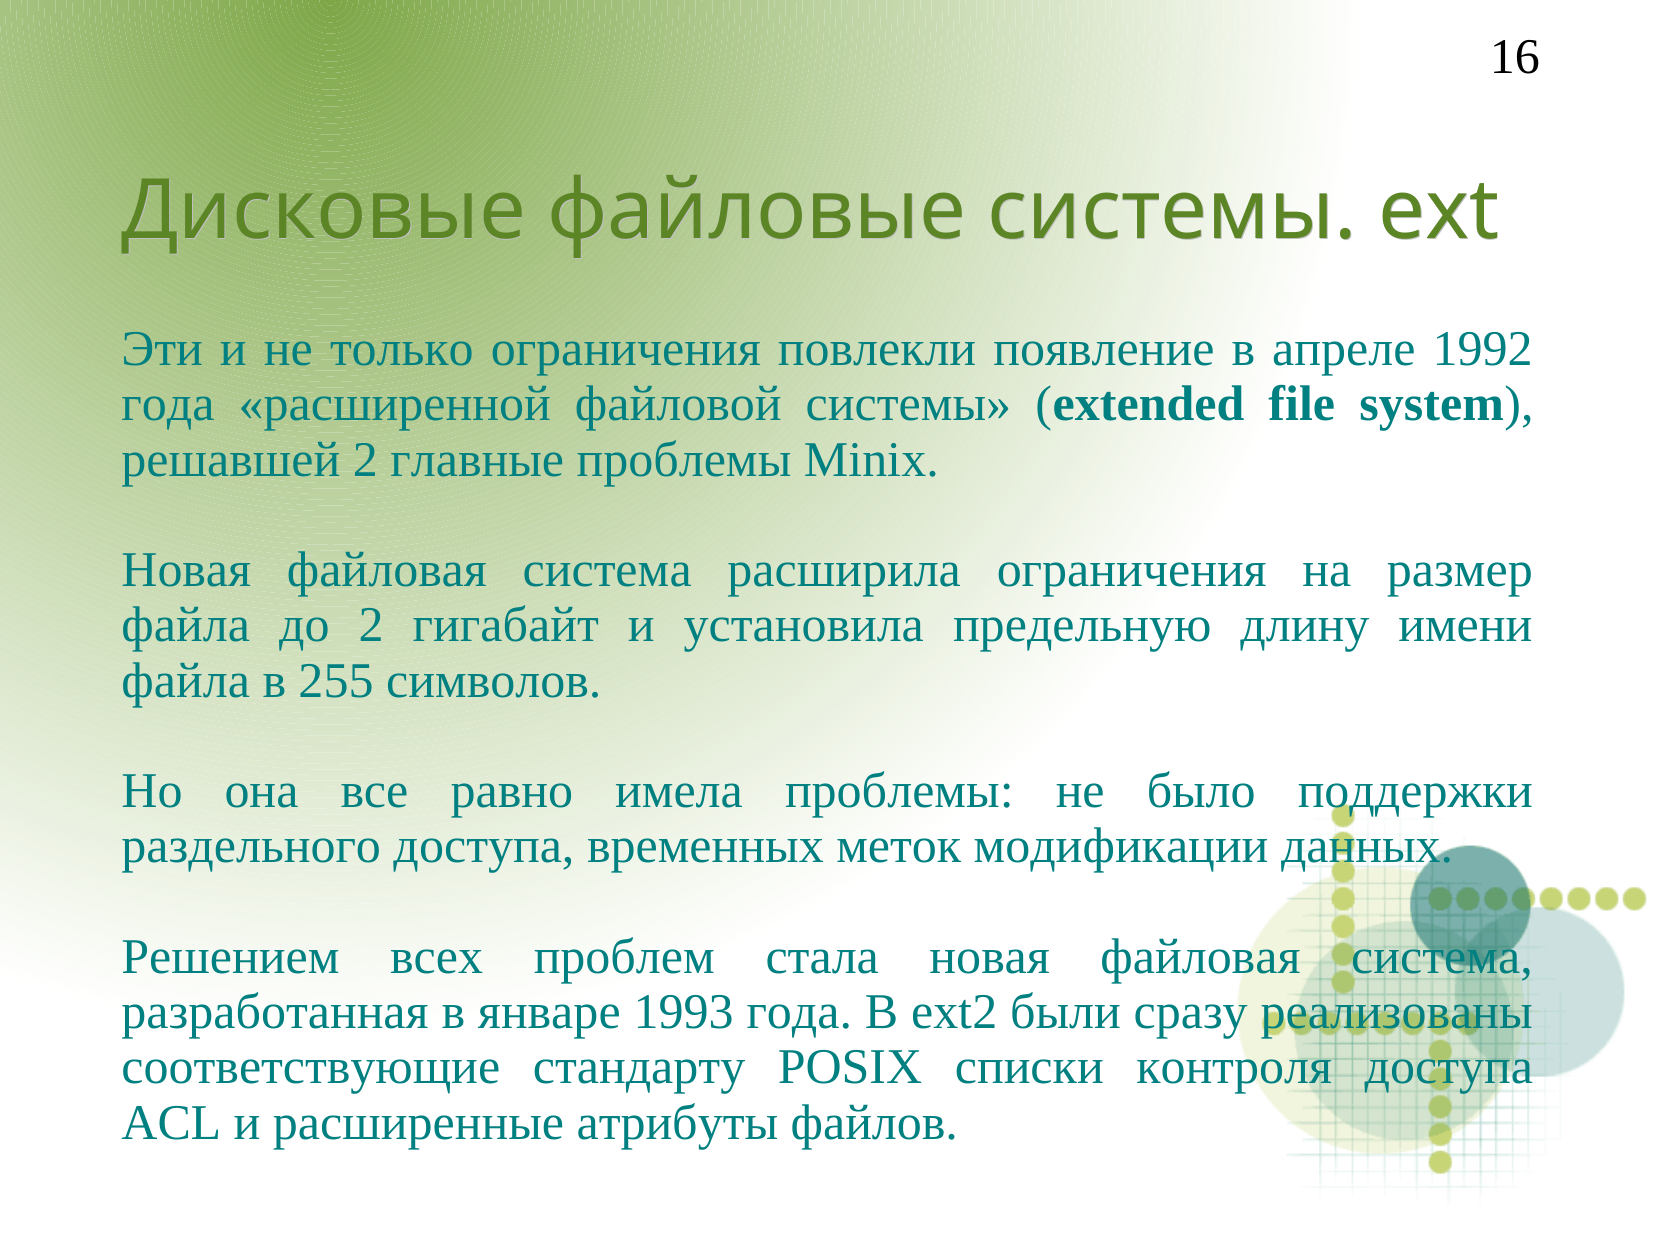

# Дисковые файловые системы. ext
Эти и не только ограничения повлекли появление в апреле 1992 года «расширенной файловой системы» (extended file system), решавшей 2 главные проблемы Minix.
Новая файловая система расширила ограничения на размер файла до 2 гигабайт и установила предельную длину имени файла в 255 символов.
Но она все равно имела проблемы: не было поддержки раздельного доступа, временных меток модификации данных.
Решением всех проблем стала новая файловая система, разработанная в январе 1993 года. В ext2 были сразу реализованы соответствующие стандарту POSIX списки контроля доступа ACL и расширенные атрибуты файлов.